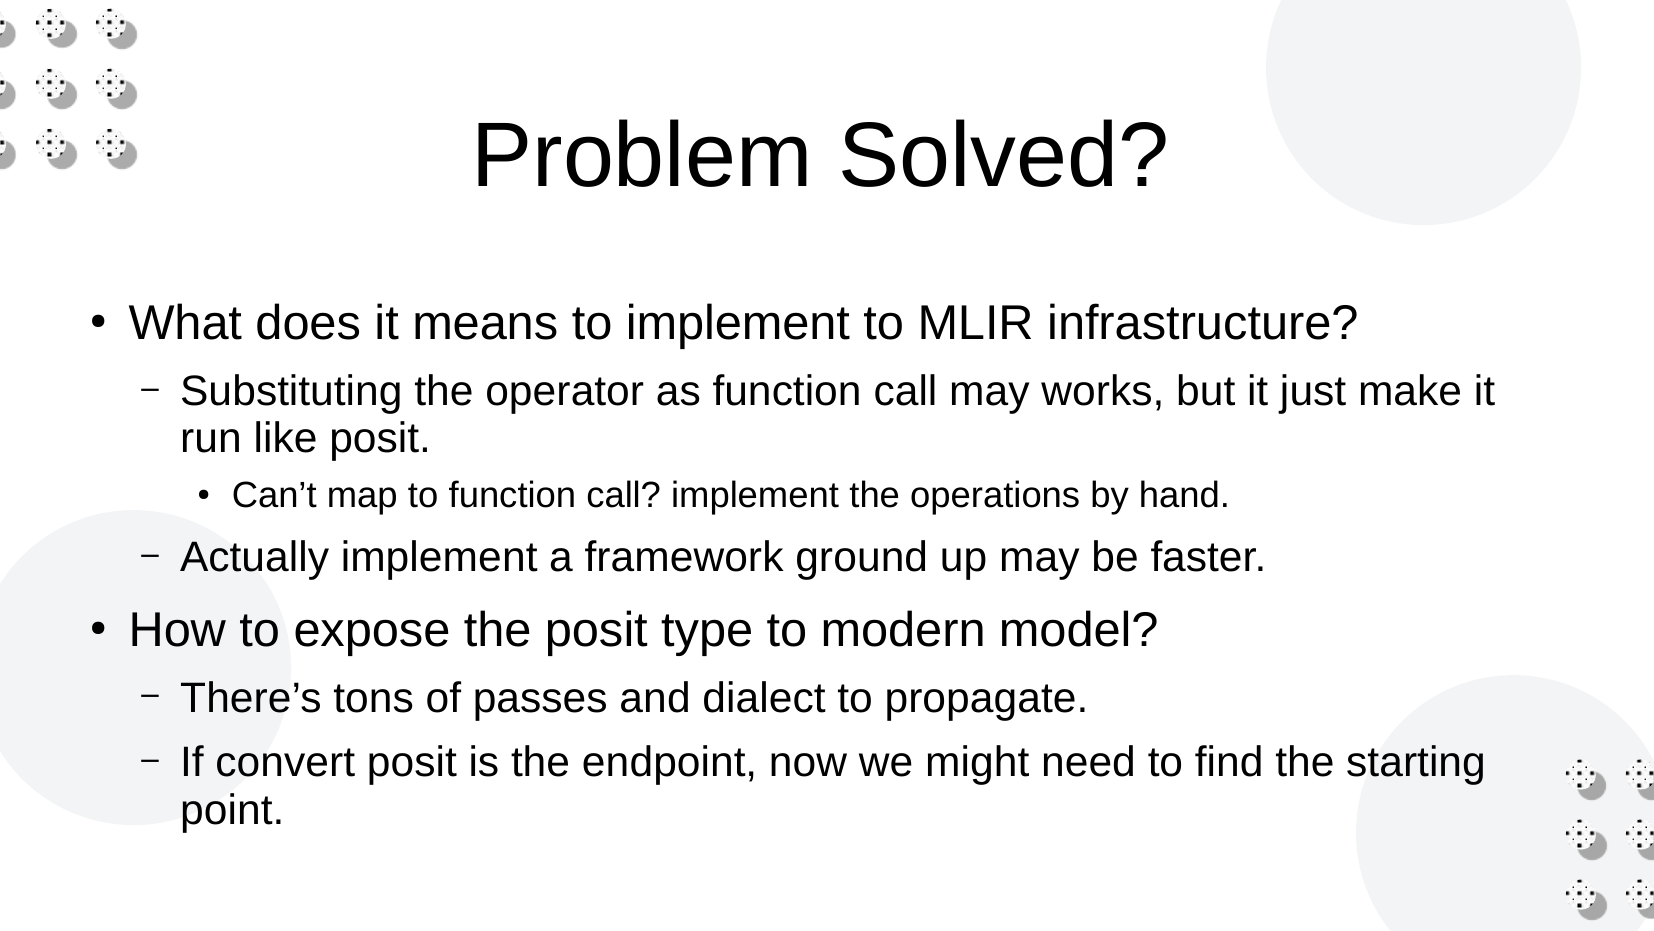

# Problem Solved?
What does it means to implement to MLIR infrastructure?
Substituting the operator as function call may works, but it just make it run like posit.
Can’t map to function call? implement the operations by hand.
Actually implement a framework ground up may be faster.
How to expose the posit type to modern model?
There’s tons of passes and dialect to propagate.
If convert posit is the endpoint, now we might need to find the starting point.